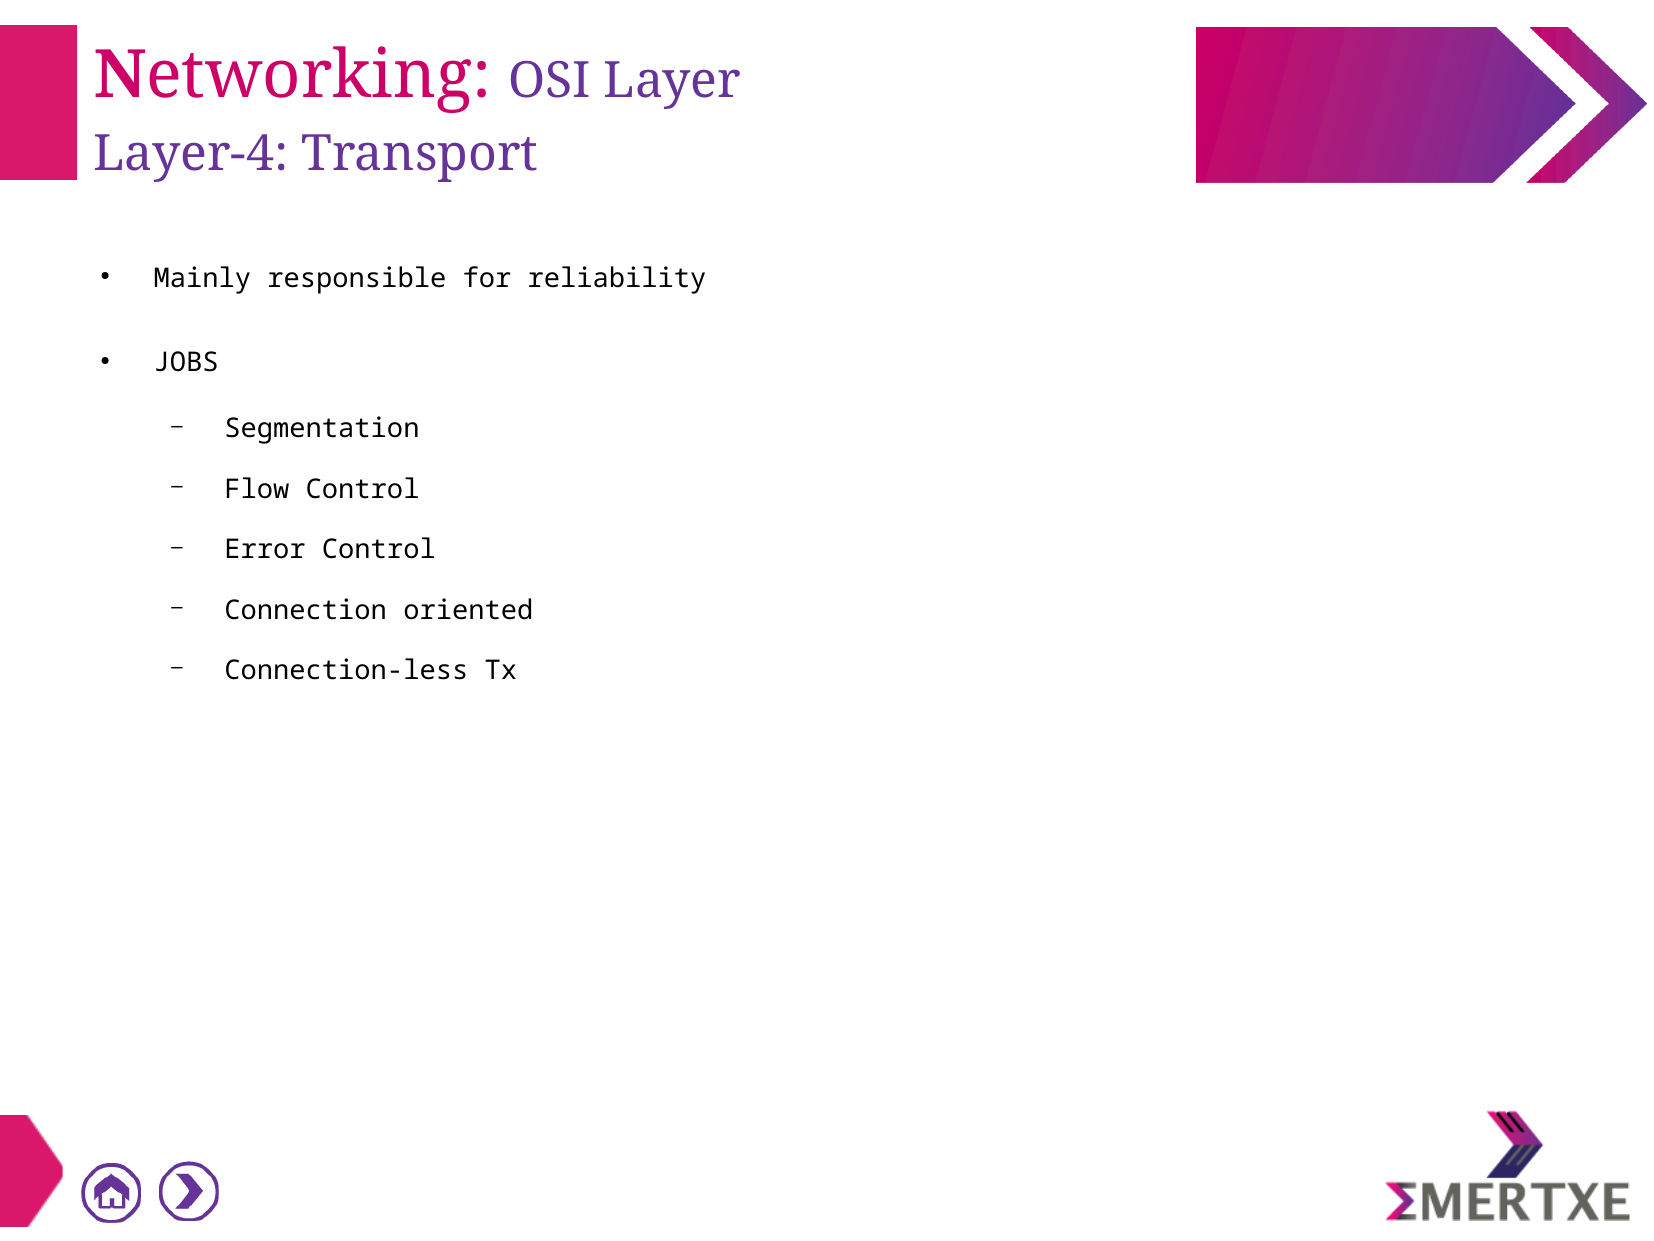

# Networking: OSI Layer Layer-4: Transport
Mainly responsible for reliability
JOBS
Segmentation
Flow Control
Error Control
Connection oriented
Connection-less Tx